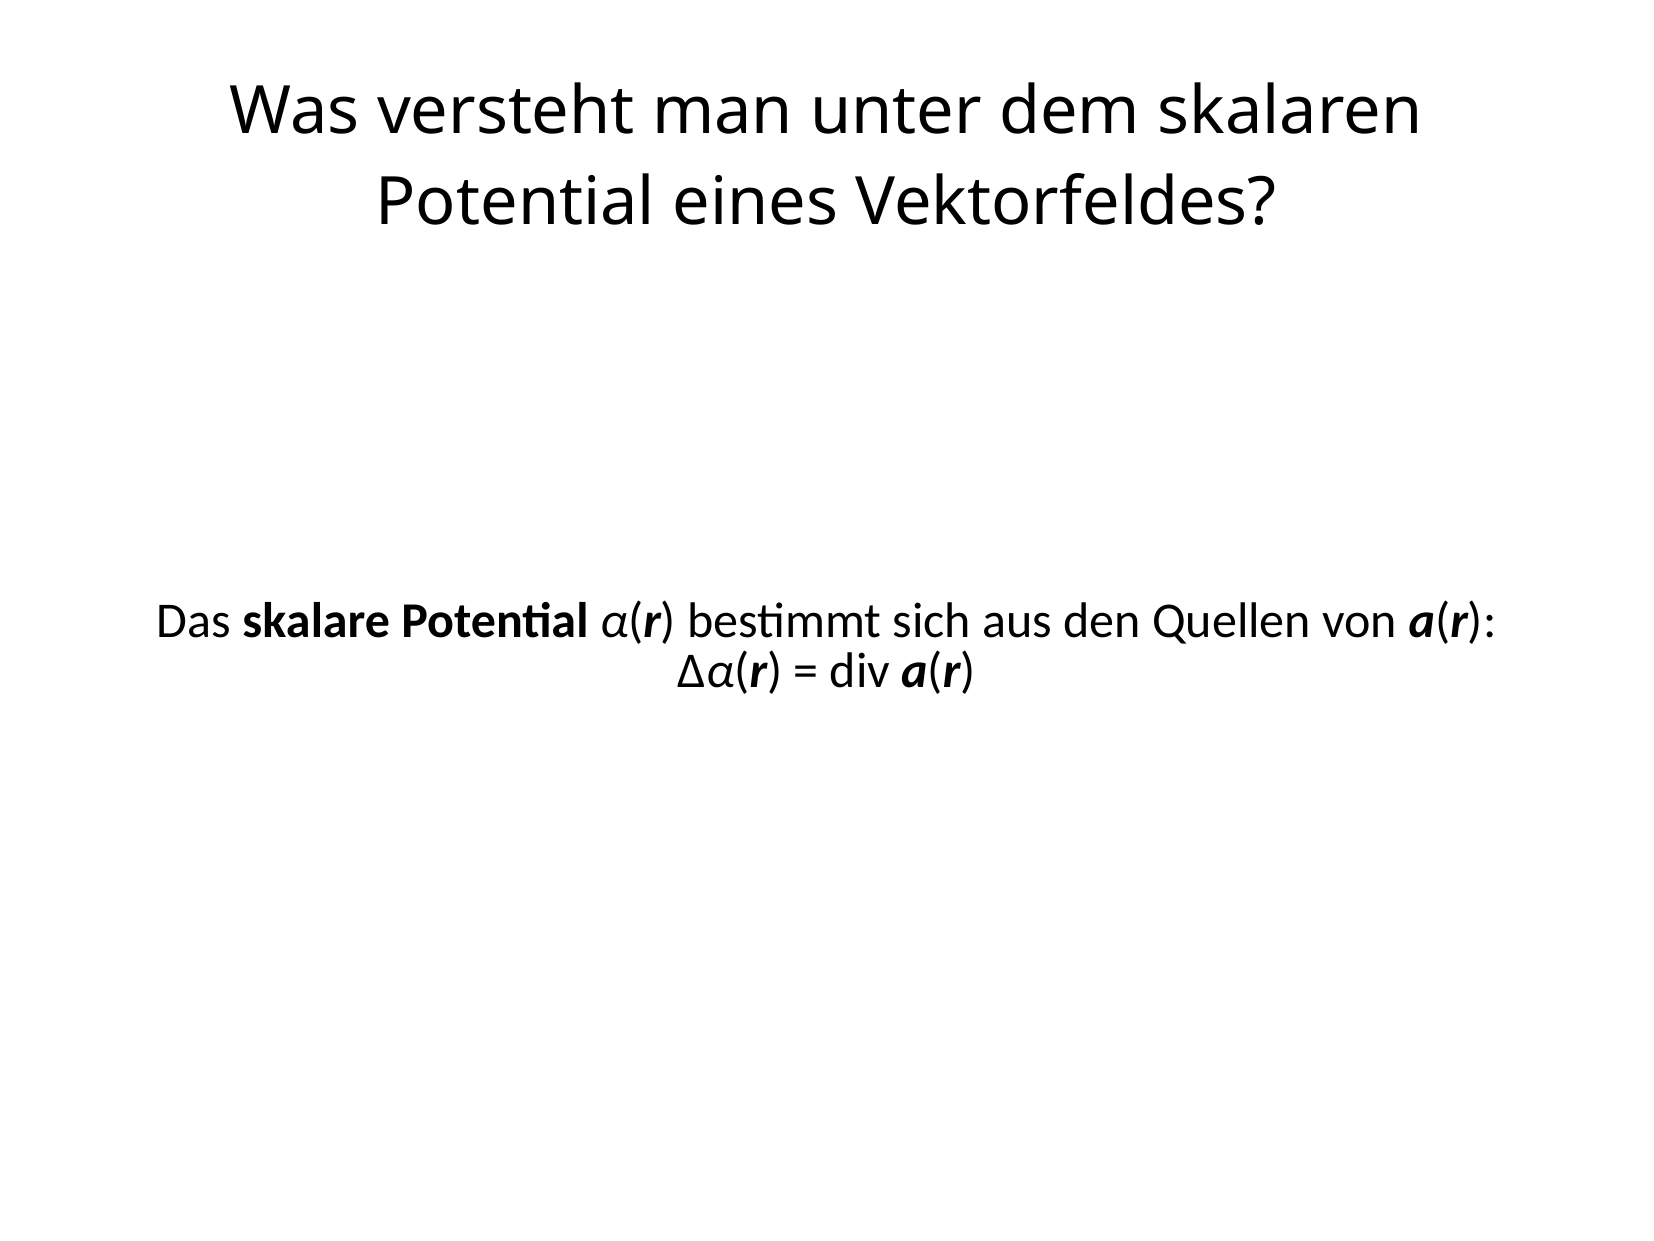

# Was versteht man unter dem skalaren Potential eines Vektorfeldes?
Das skalare Potential α(r) bestimmt sich aus den Quellen von a(r):
Δα(r) = div a(r)